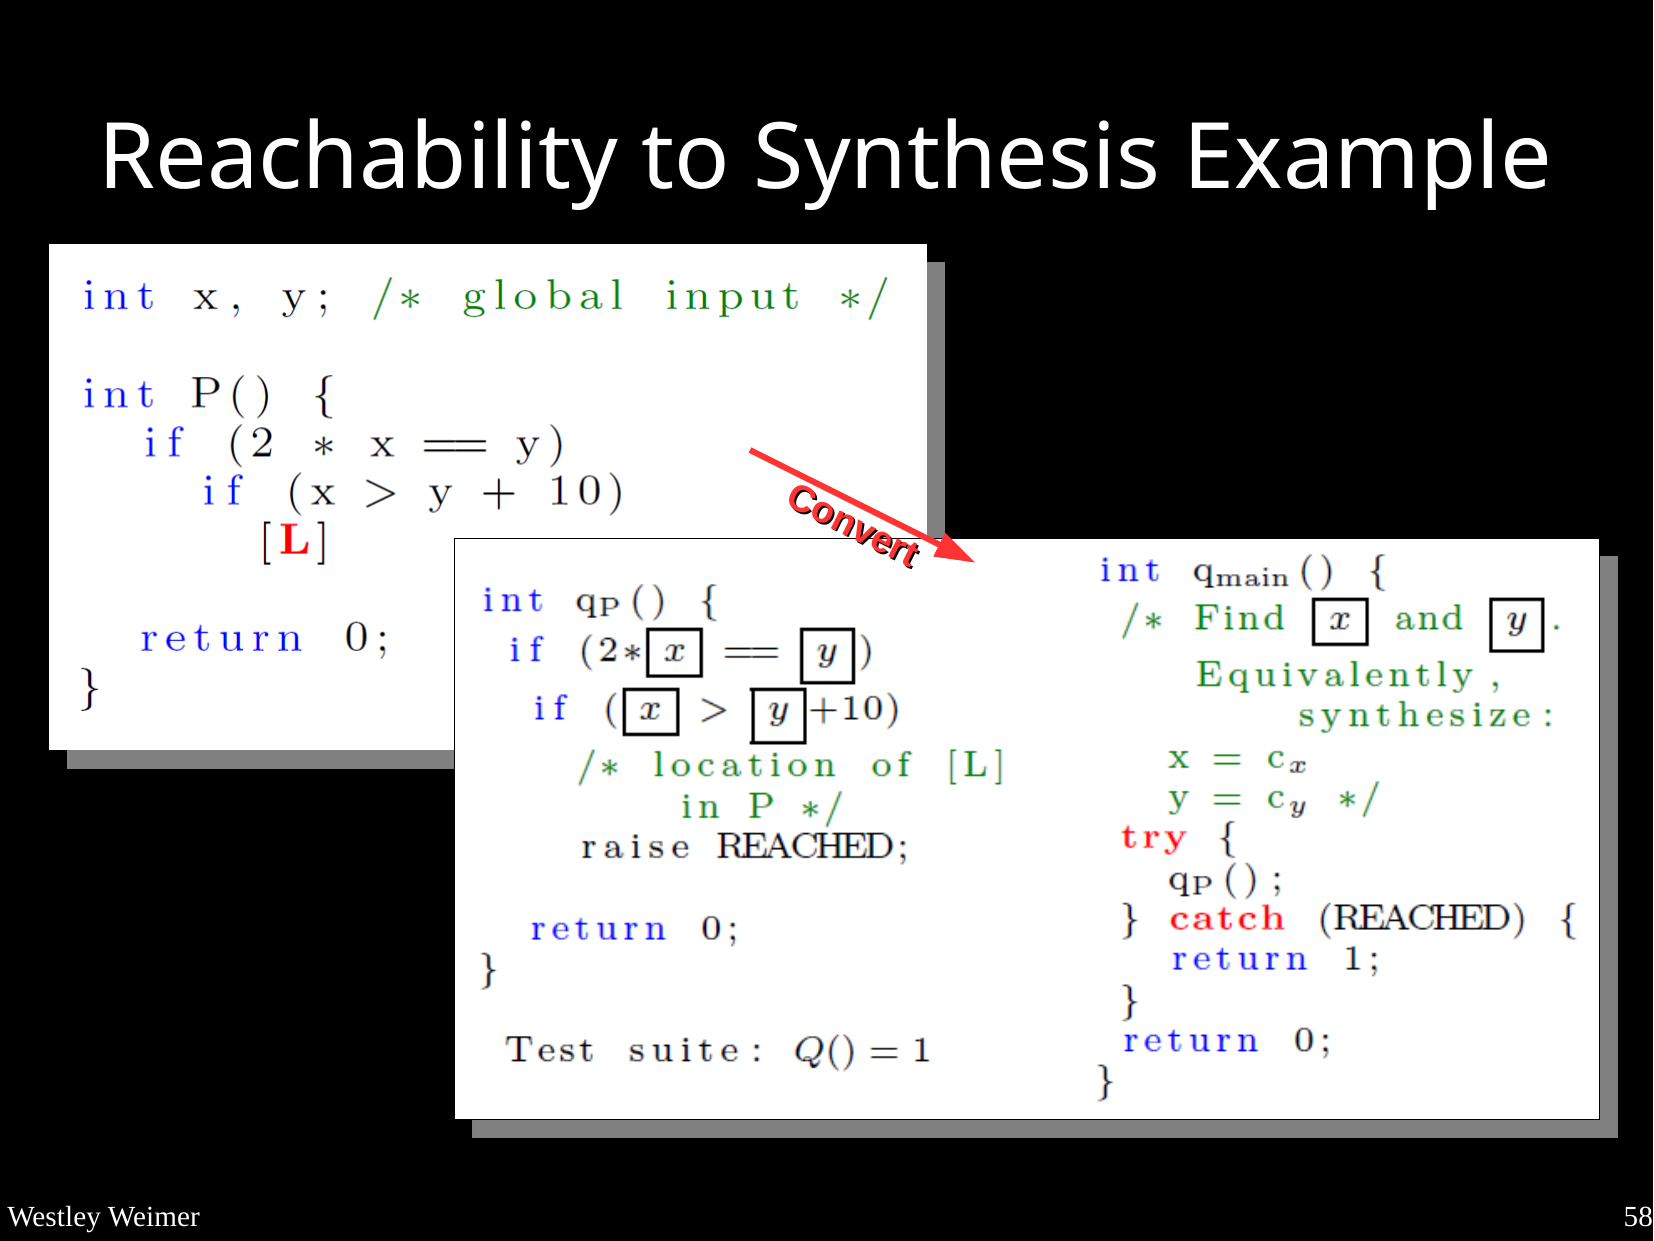

# Reachability to Synthesis Example
Convert
58